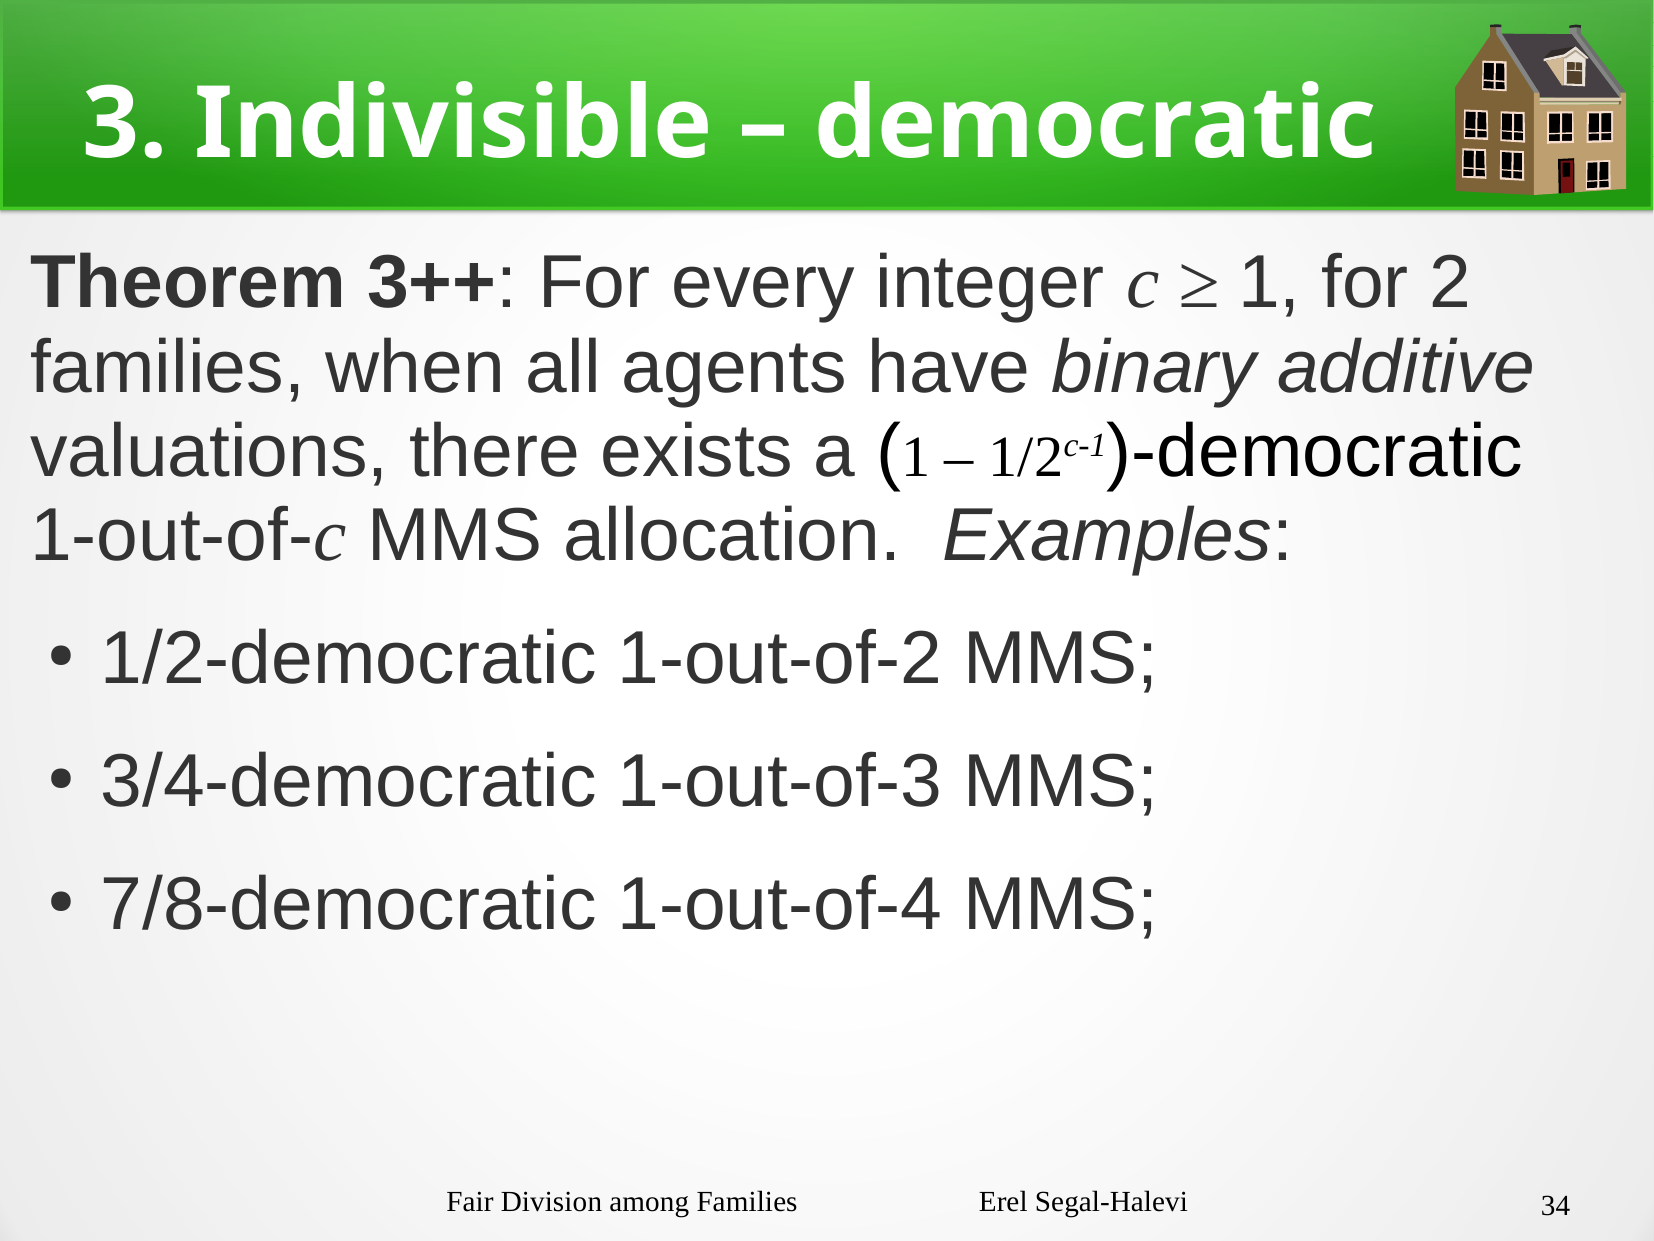

3. Indivisible – democratic
# Theorem 3++: For every integer c ≥ 1, for 2 families, when all agents have binary additive valuations, there exists a (1 – 1/2c-1)-democratic 1-out-of-c MMS allocation. Examples:
1/2-democratic 1-out-of-2 MMS;
3/4-democratic 1-out-of-3 MMS;
7/8-democratic 1-out-of-4 MMS;
Fair Division among Families Erel Segal-Halevi
34